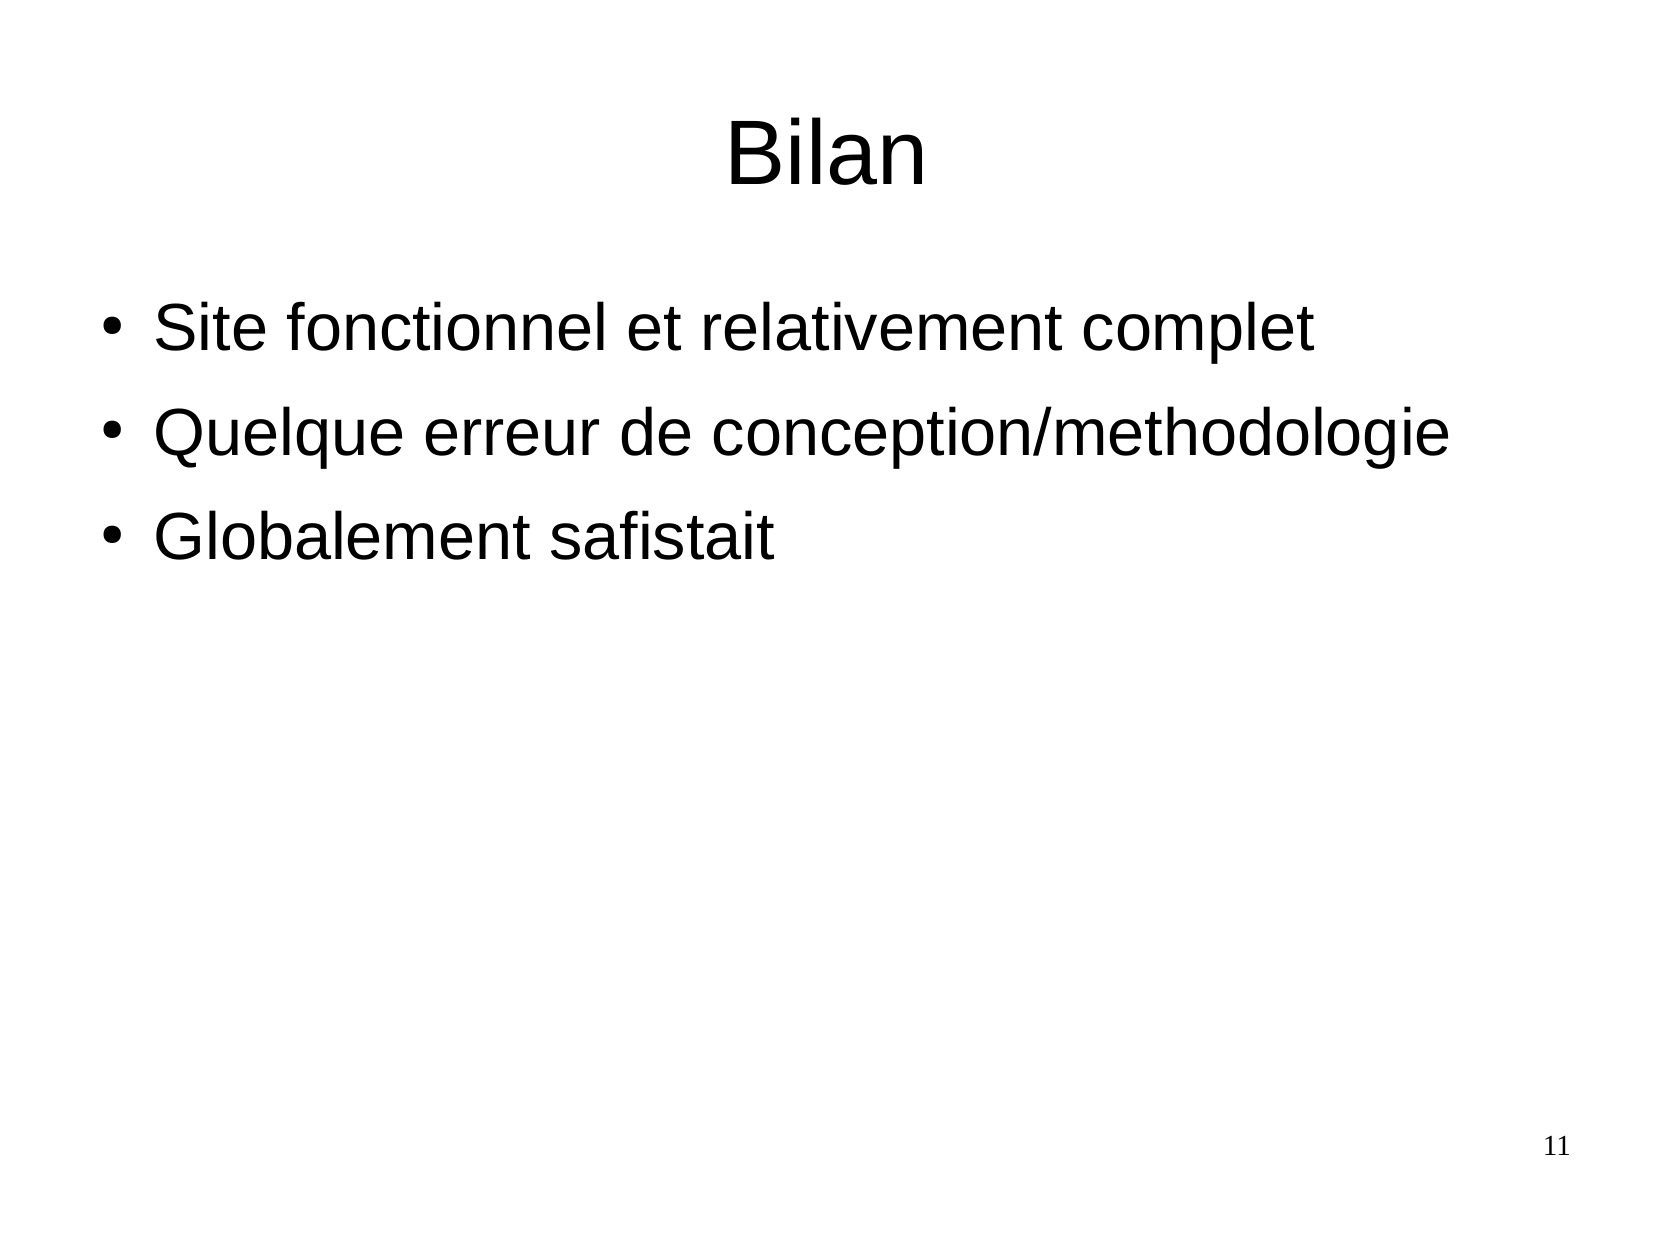

# Bilan
Site fonctionnel et relativement complet
Quelque erreur de conception/methodologie
Globalement safistait
11